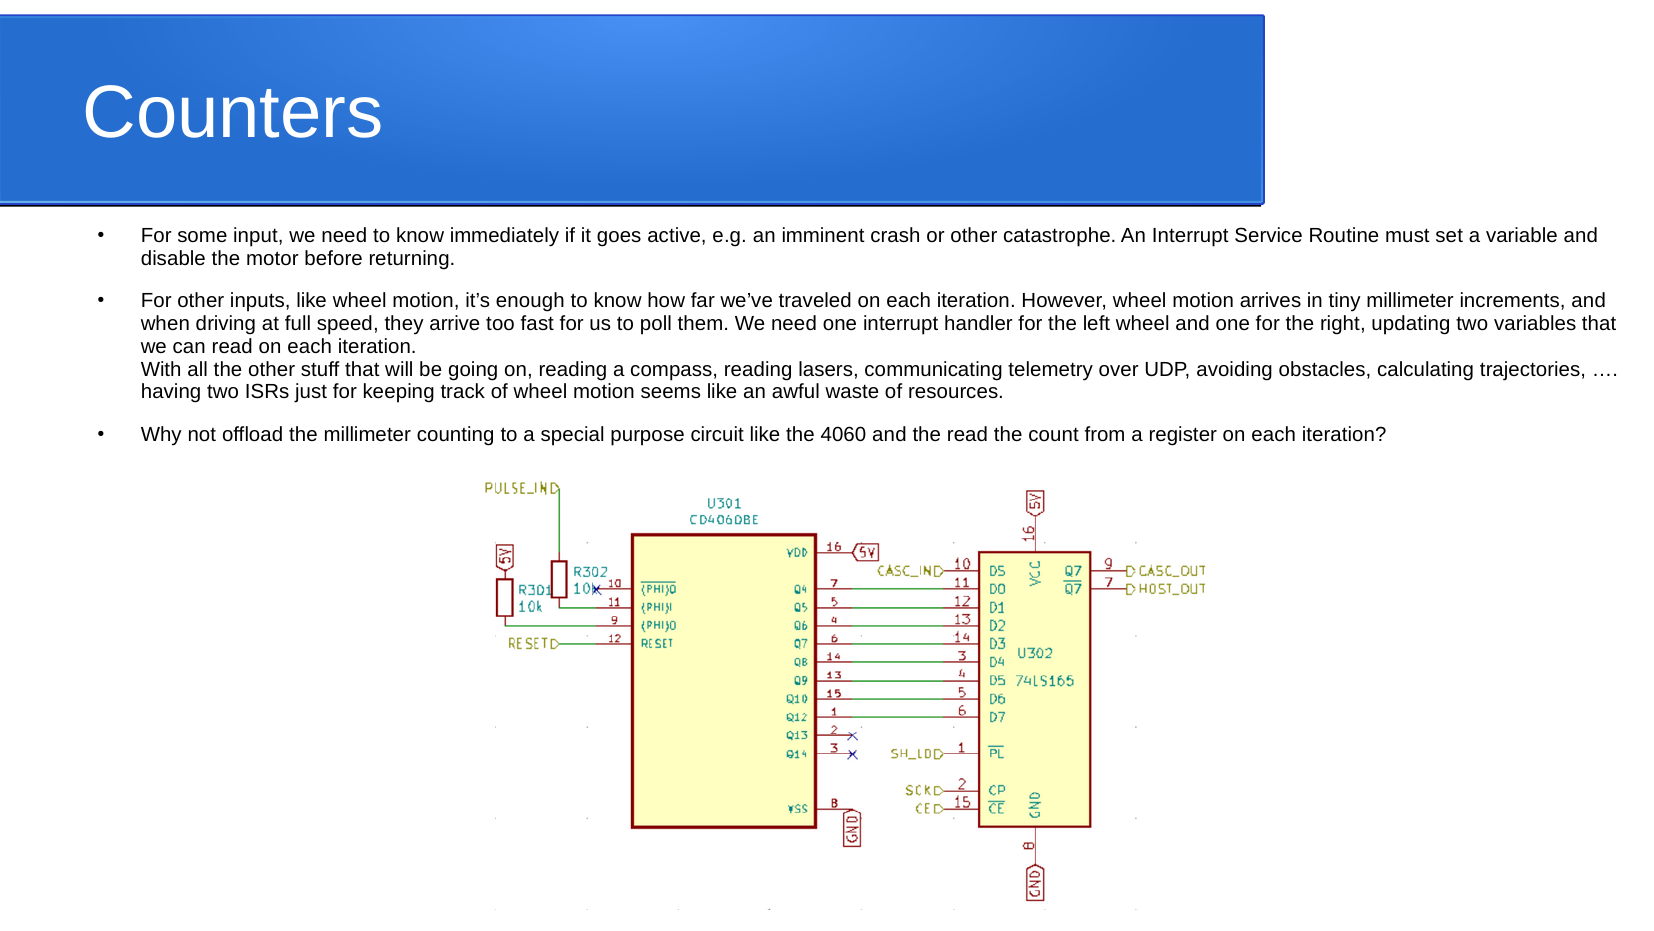

# Counters
For some input, we need to know immediately if it goes active, e.g. an imminent crash or other catastrophe. An Interrupt Service Routine must set a variable and disable the motor before returning.
For other inputs, like wheel motion, it’s enough to know how far we’ve traveled on each iteration. However, wheel motion arrives in tiny millimeter increments, and when driving at full speed, they arrive too fast for us to poll them. We need one interrupt handler for the left wheel and one for the right, updating two variables that we can read on each iteration.
With all the other stuff that will be going on, reading a compass, reading lasers, communicating telemetry over UDP, avoiding obstacles, calculating trajectories, …. having two ISRs just for keeping track of wheel motion seems like an awful waste of resources.
Why not offload the millimeter counting to a special purpose circuit like the 4060 and the read the count from a register on each iteration?